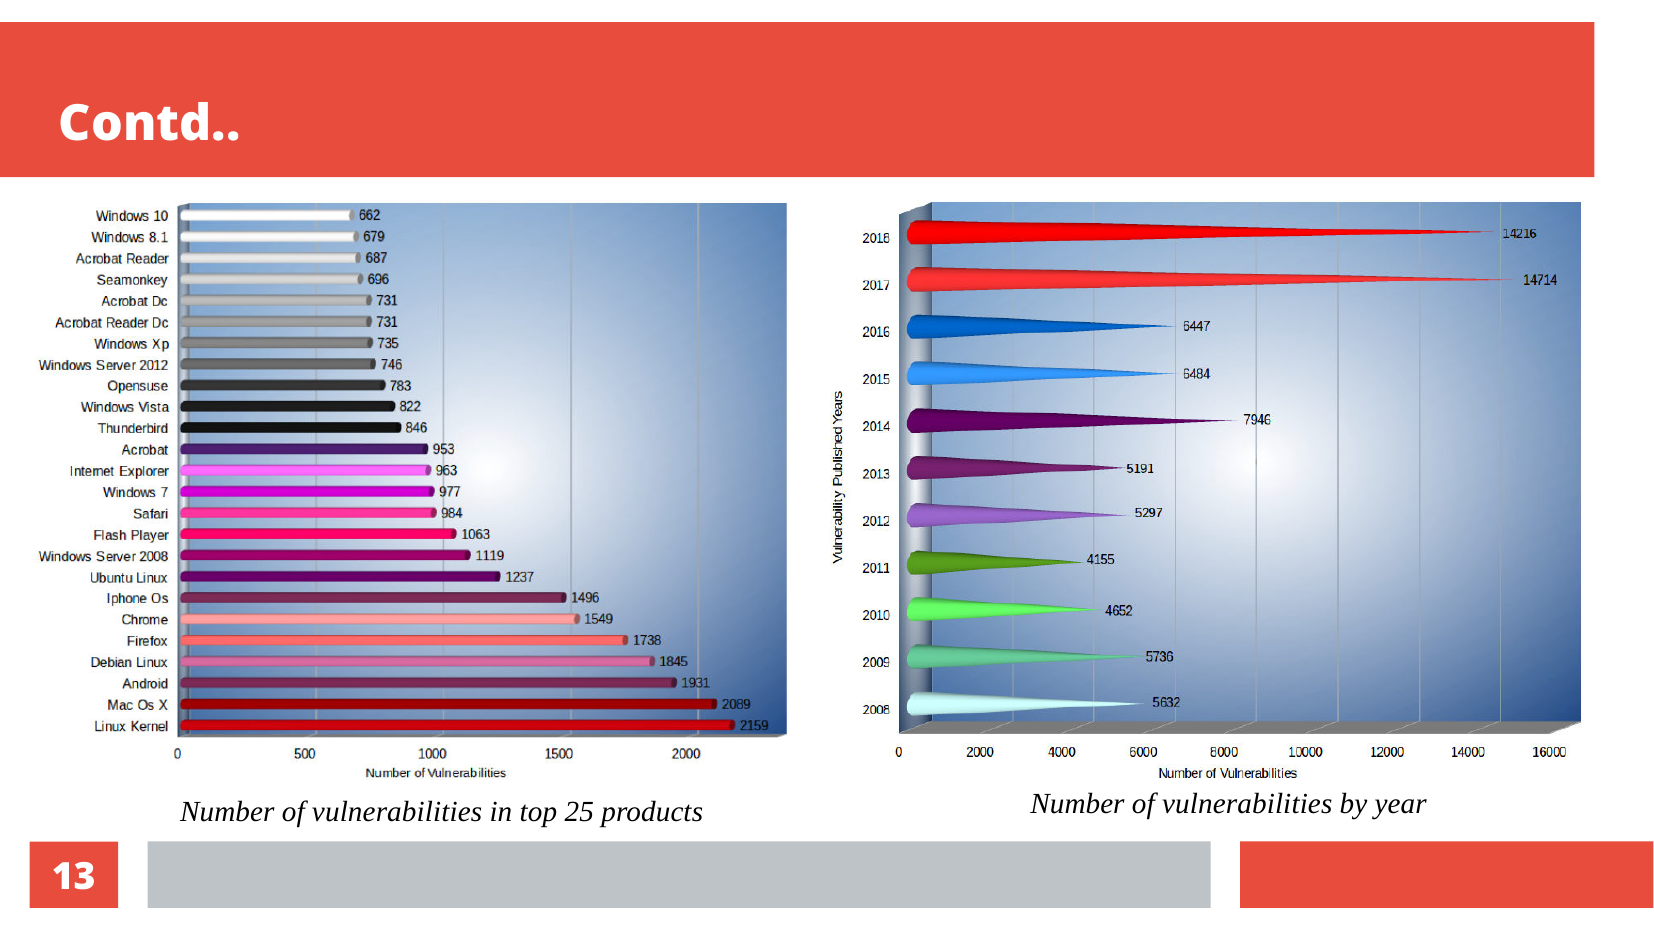

# Contd..
Number of vulnerabilities by year
Number of vulnerabilities in top 25 products
13